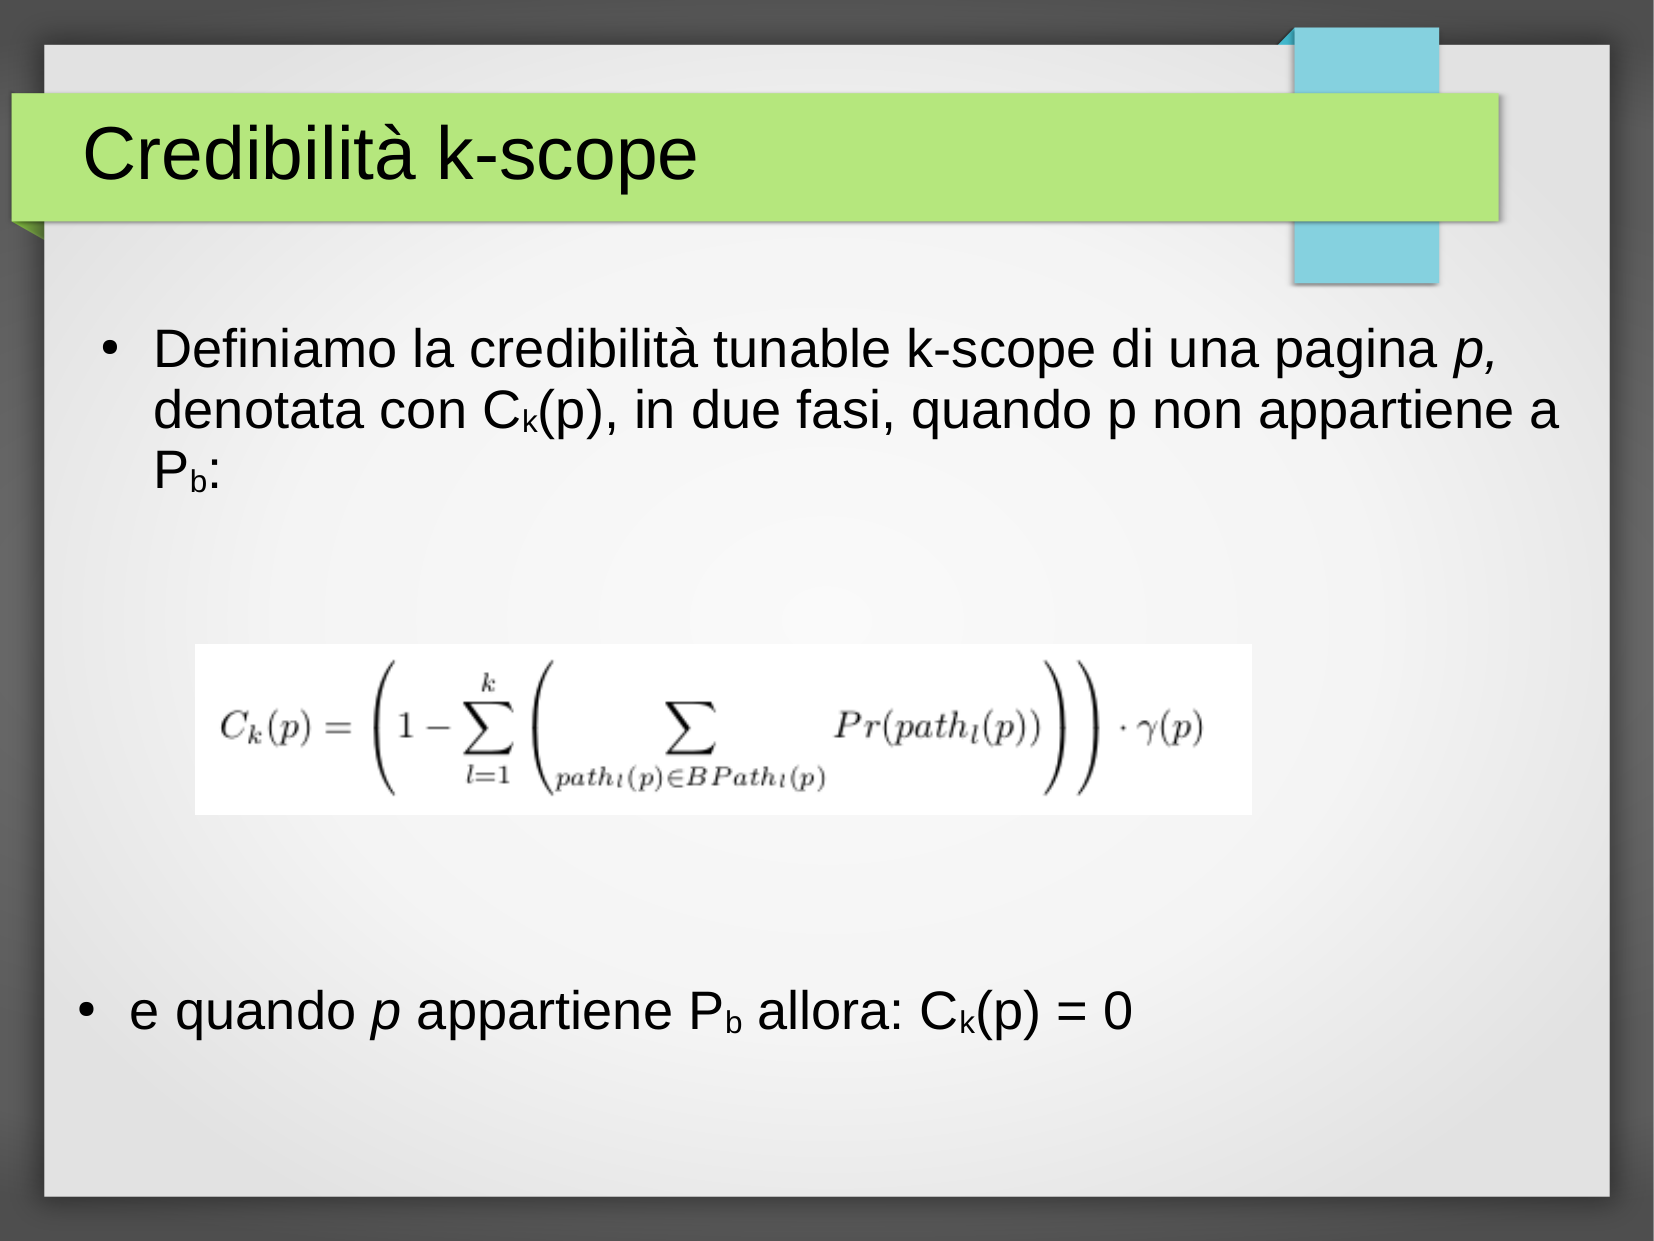

# Credibilità k-scope
Definiamo la credibilità tunable k-scope di una pagina p, denotata con Ck(p), in due fasi, quando p non appartiene a Pb:
e quando p appartiene Pb allora: Ck(p) = 0